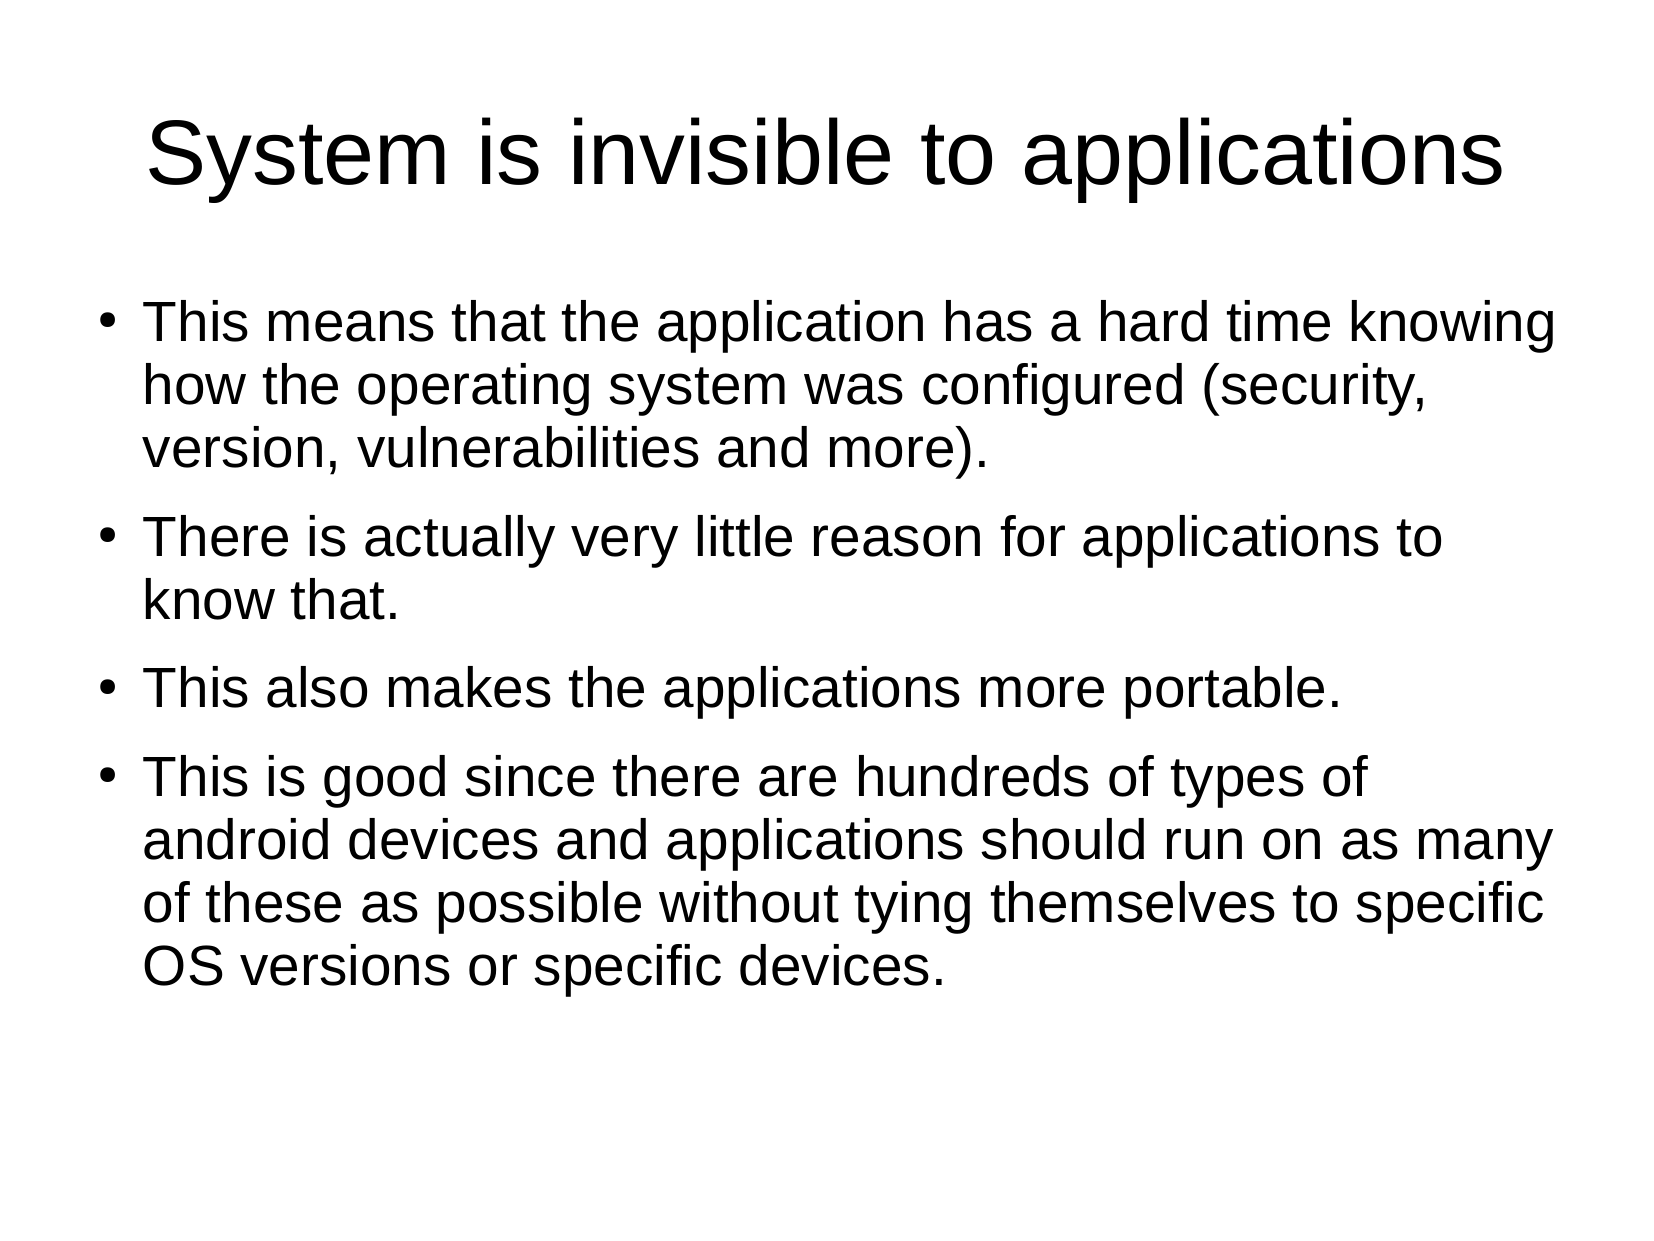

# System is invisible to applications
This means that the application has a hard time knowing how the operating system was configured (security, version, vulnerabilities and more).
There is actually very little reason for applications to know that.
This also makes the applications more portable.
This is good since there are hundreds of types of android devices and applications should run on as many of these as possible without tying themselves to specific OS versions or specific devices.